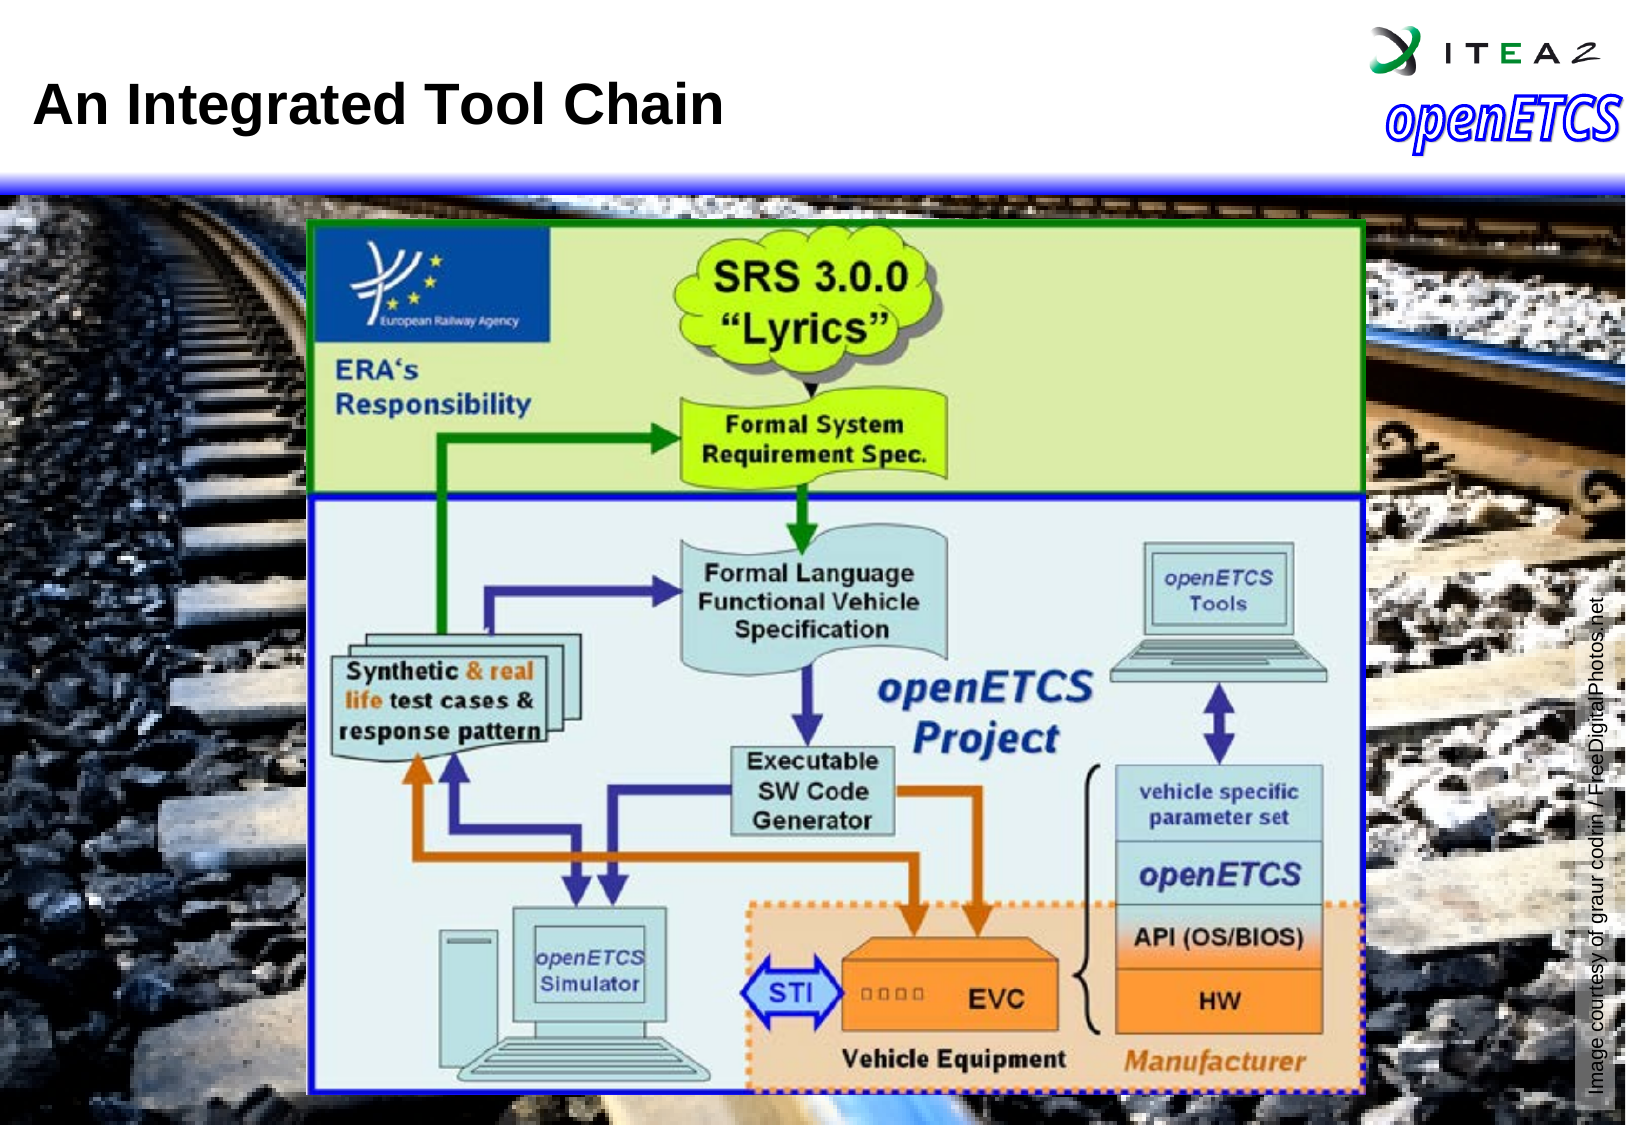

# An Integrated Tool Chain
Image courtesy of graur codrin / FreeDigitalPhotos.net